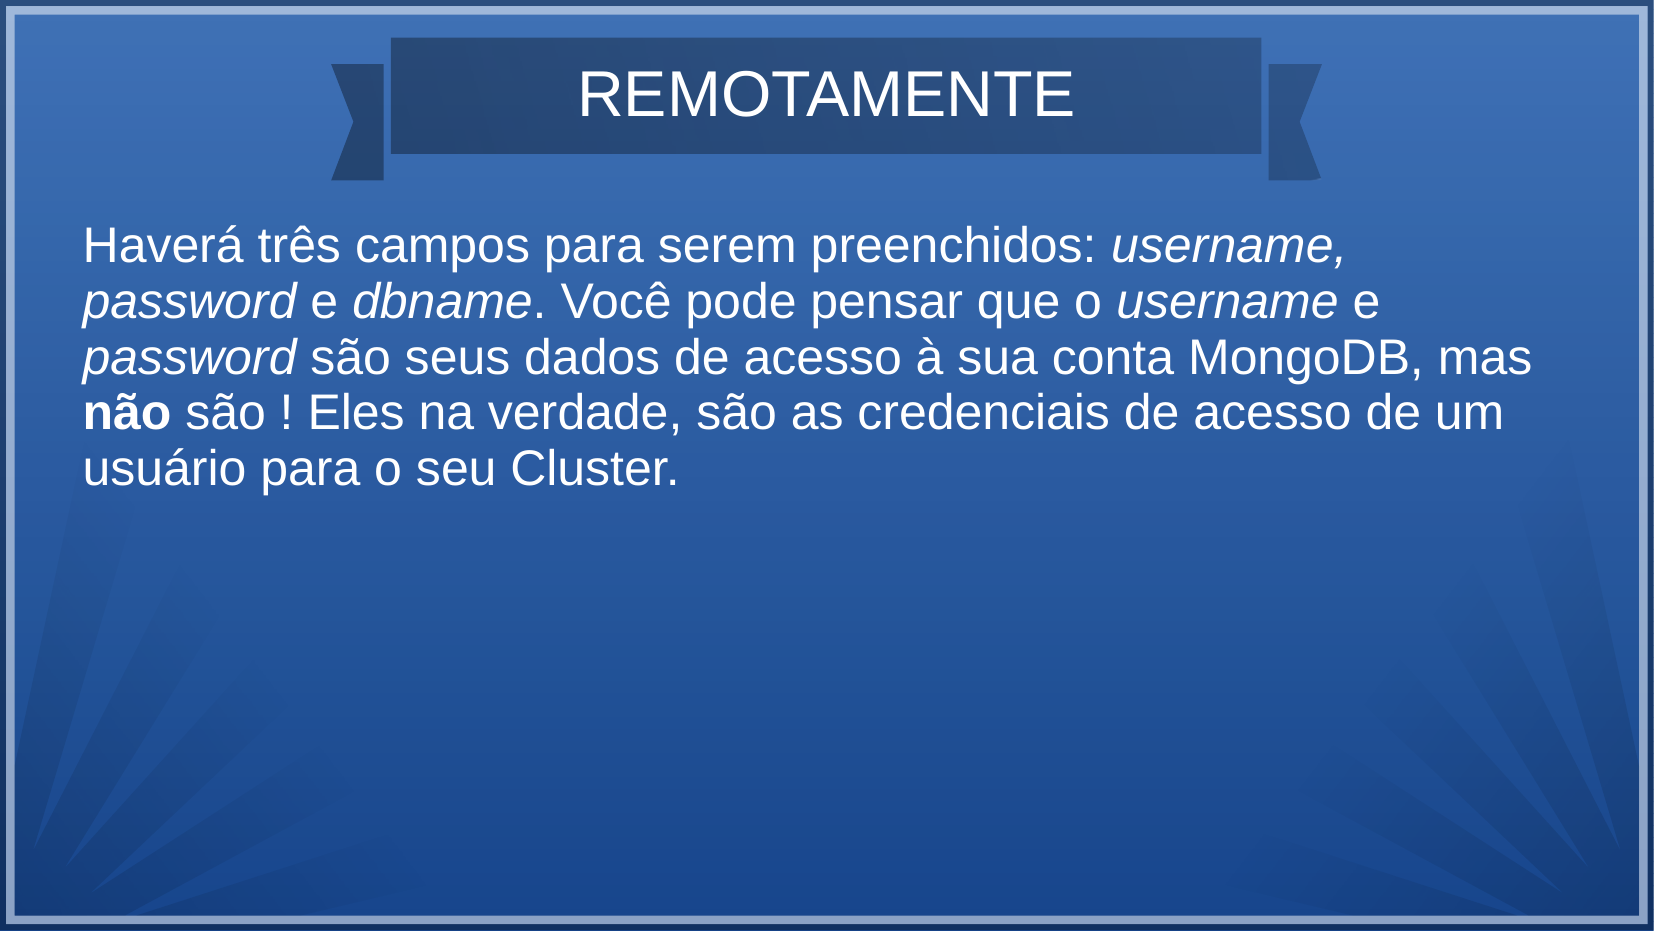

# REMOTAMENTE
Haverá três campos para serem preenchidos: username, password e dbname. Você pode pensar que o username e password são seus dados de acesso à sua conta MongoDB, mas não são ! Eles na verdade, são as credenciais de acesso de um usuário para o seu Cluster.